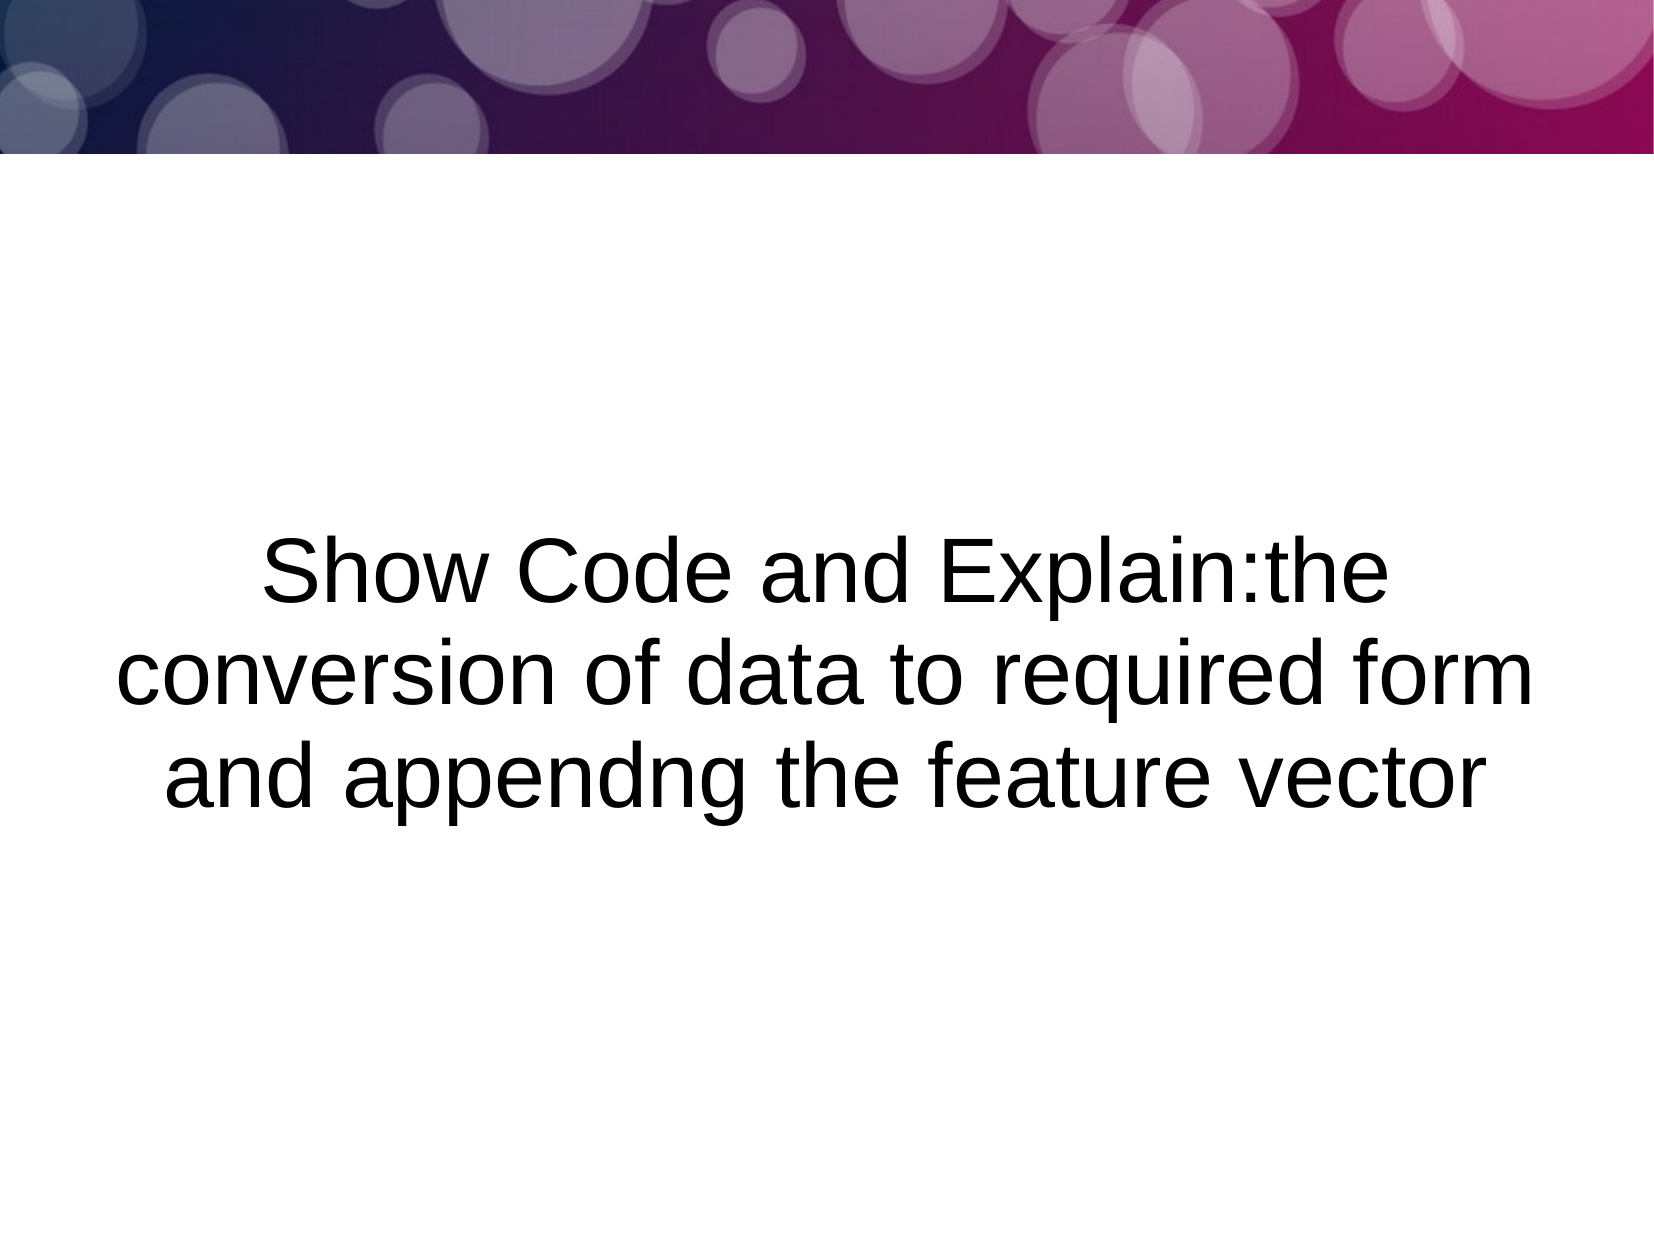

# Show Code and Explain:the conversion of data to required form and appendng the feature vector